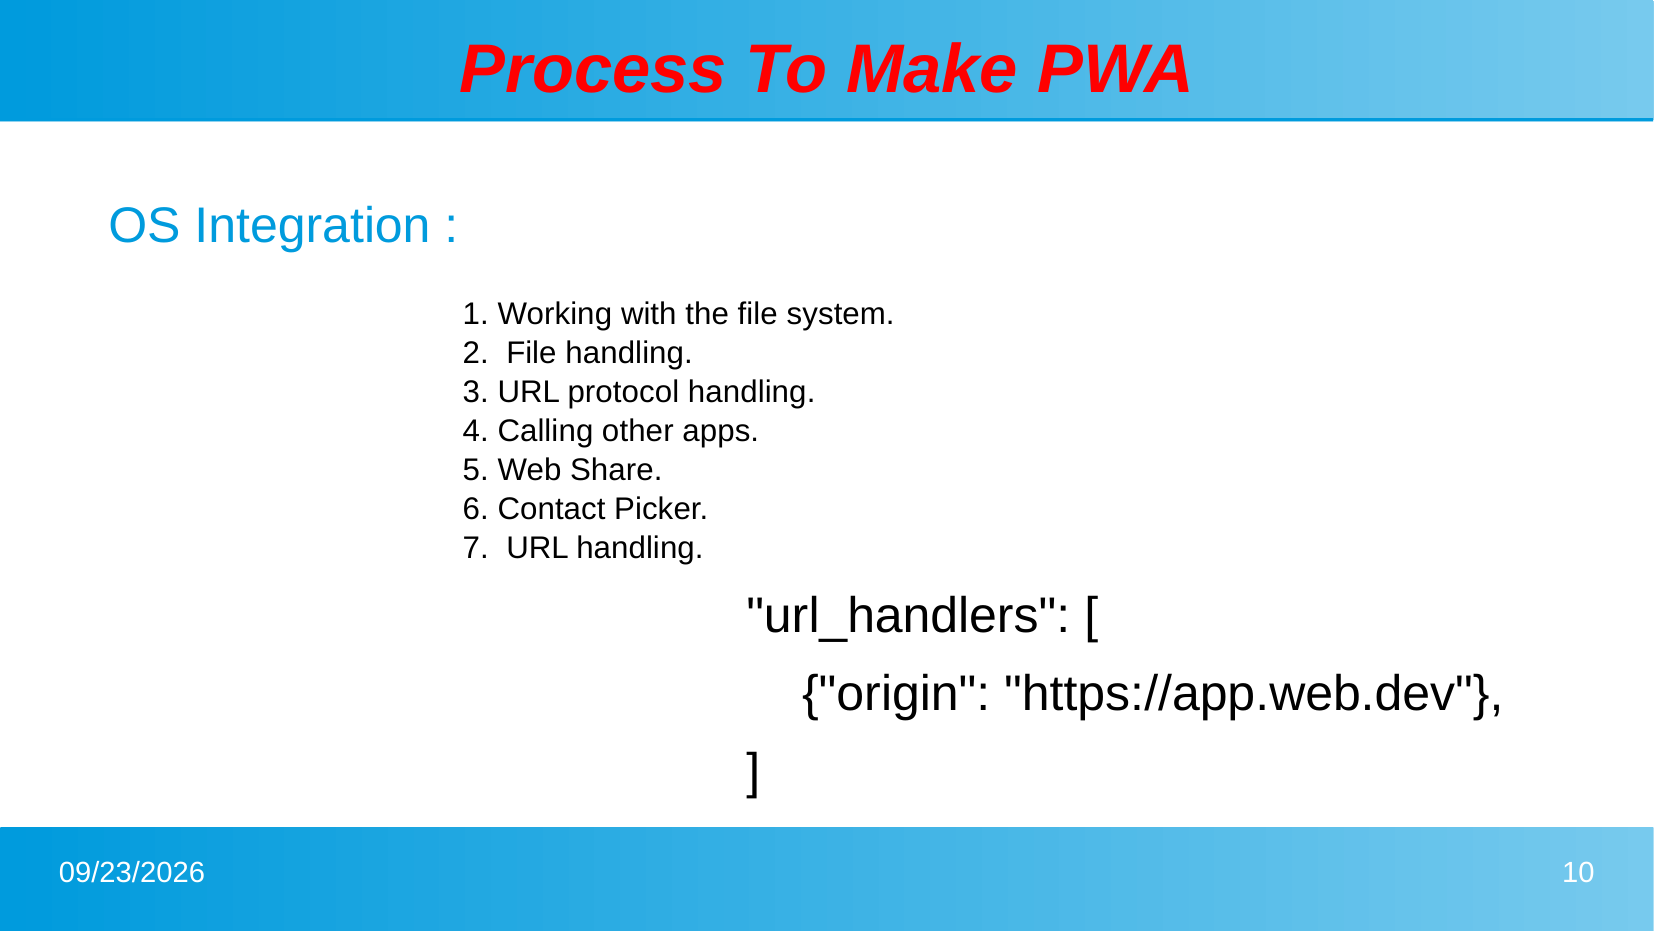

# Process To Make PWA
OS Integration :
1. Working with the file system.
2. File handling.
3. URL protocol handling.
4. Calling other apps.
5. Web Share.
6. Contact Picker.
7. URL handling.
"url_handlers": [
 {"origin": "https://app.web.dev"},
]
10